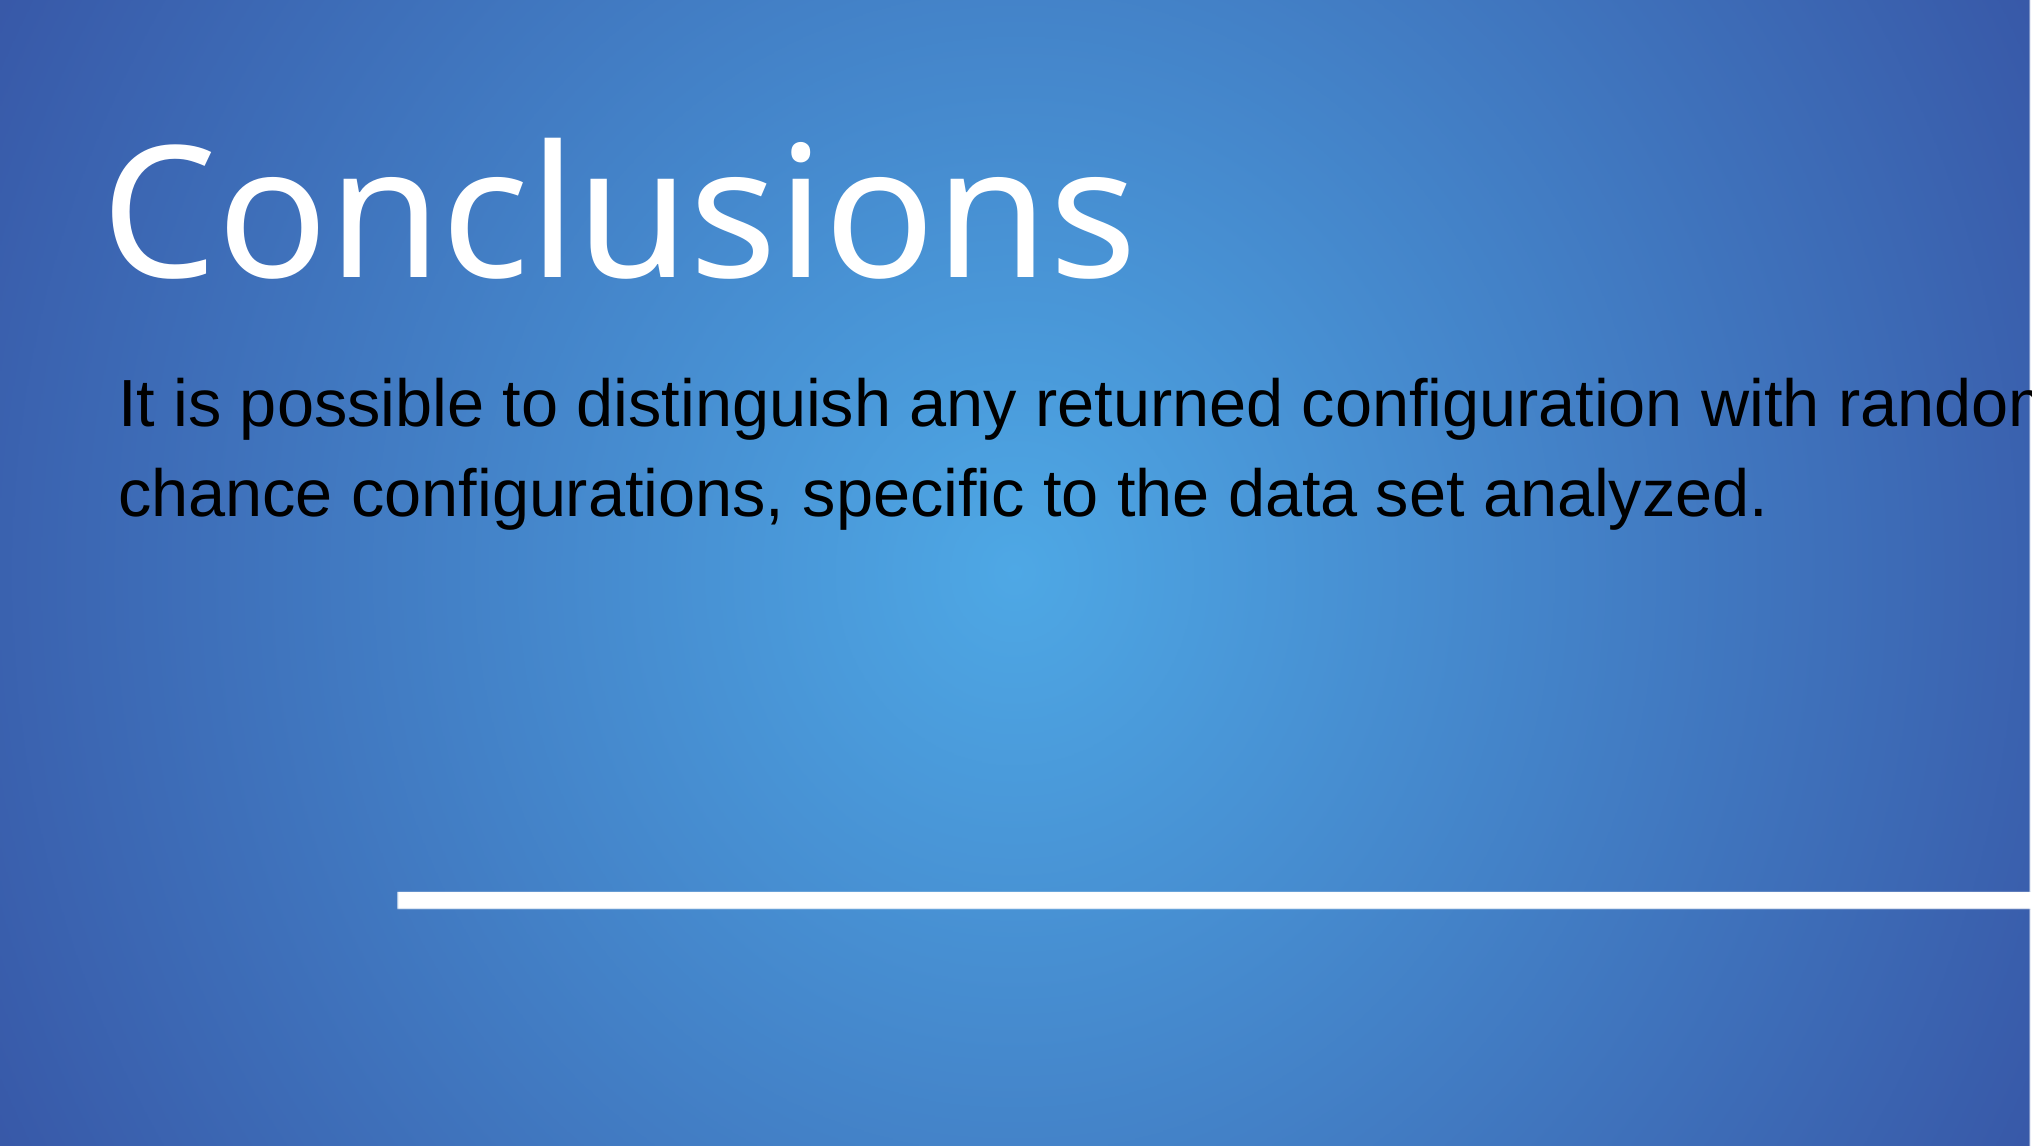

# Conclusions
It is possible to distinguish any returned configuration with random chance configurations, specific to the data set analyzed.